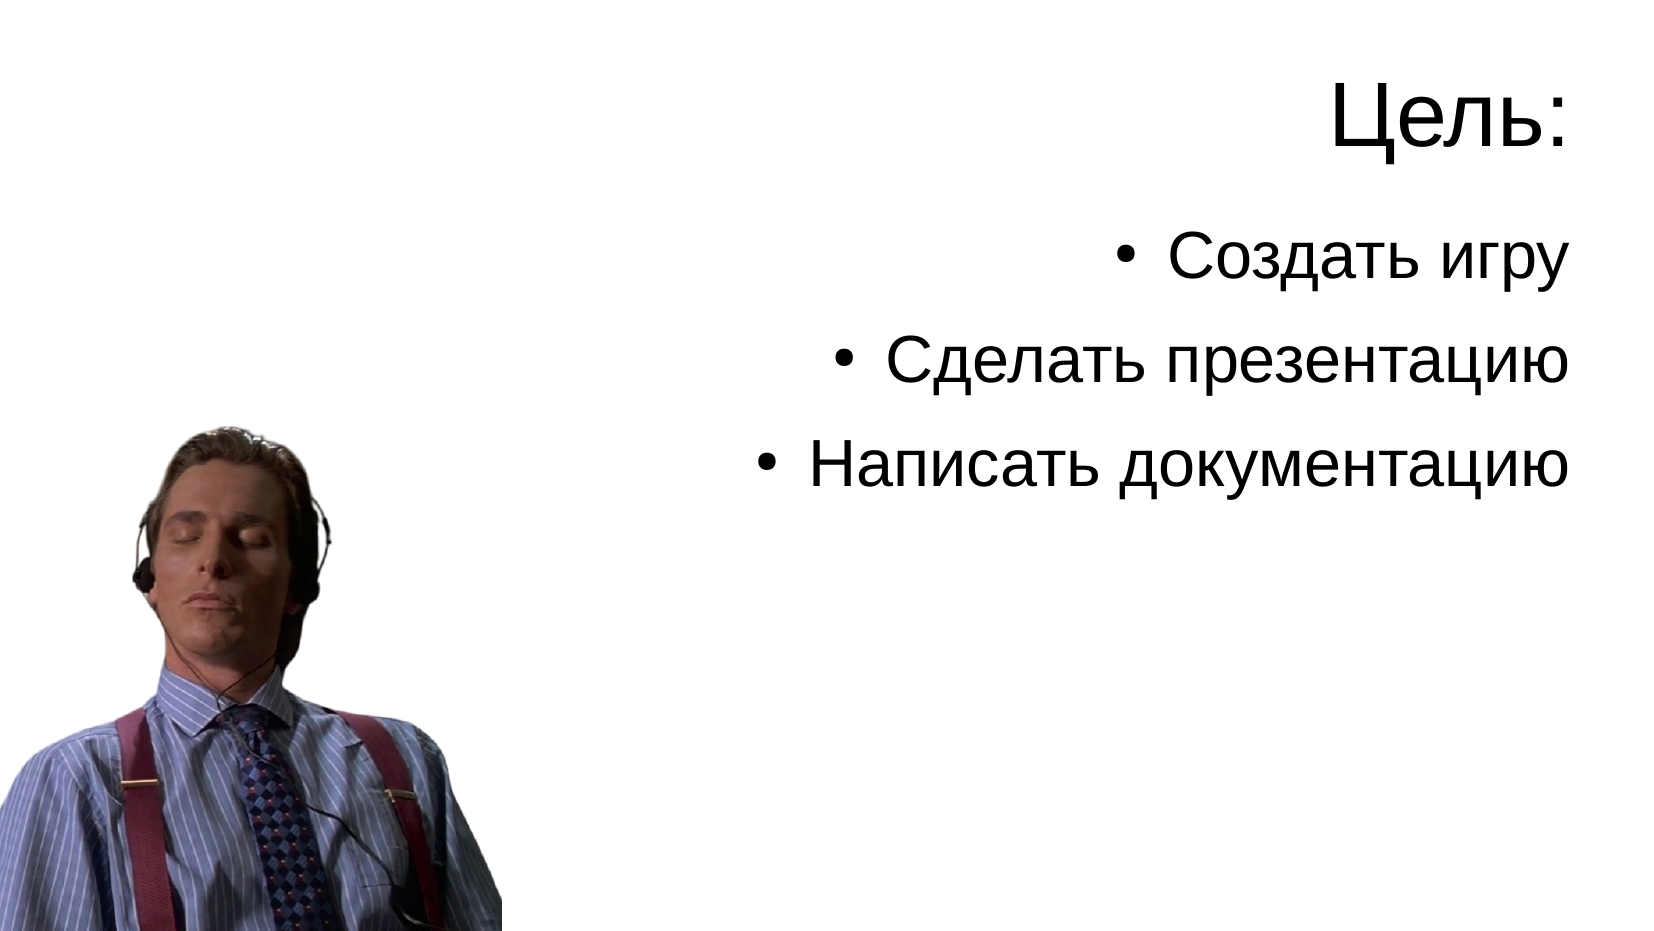

# Цель:
Создать игру
Сделать презентацию
Написать документацию